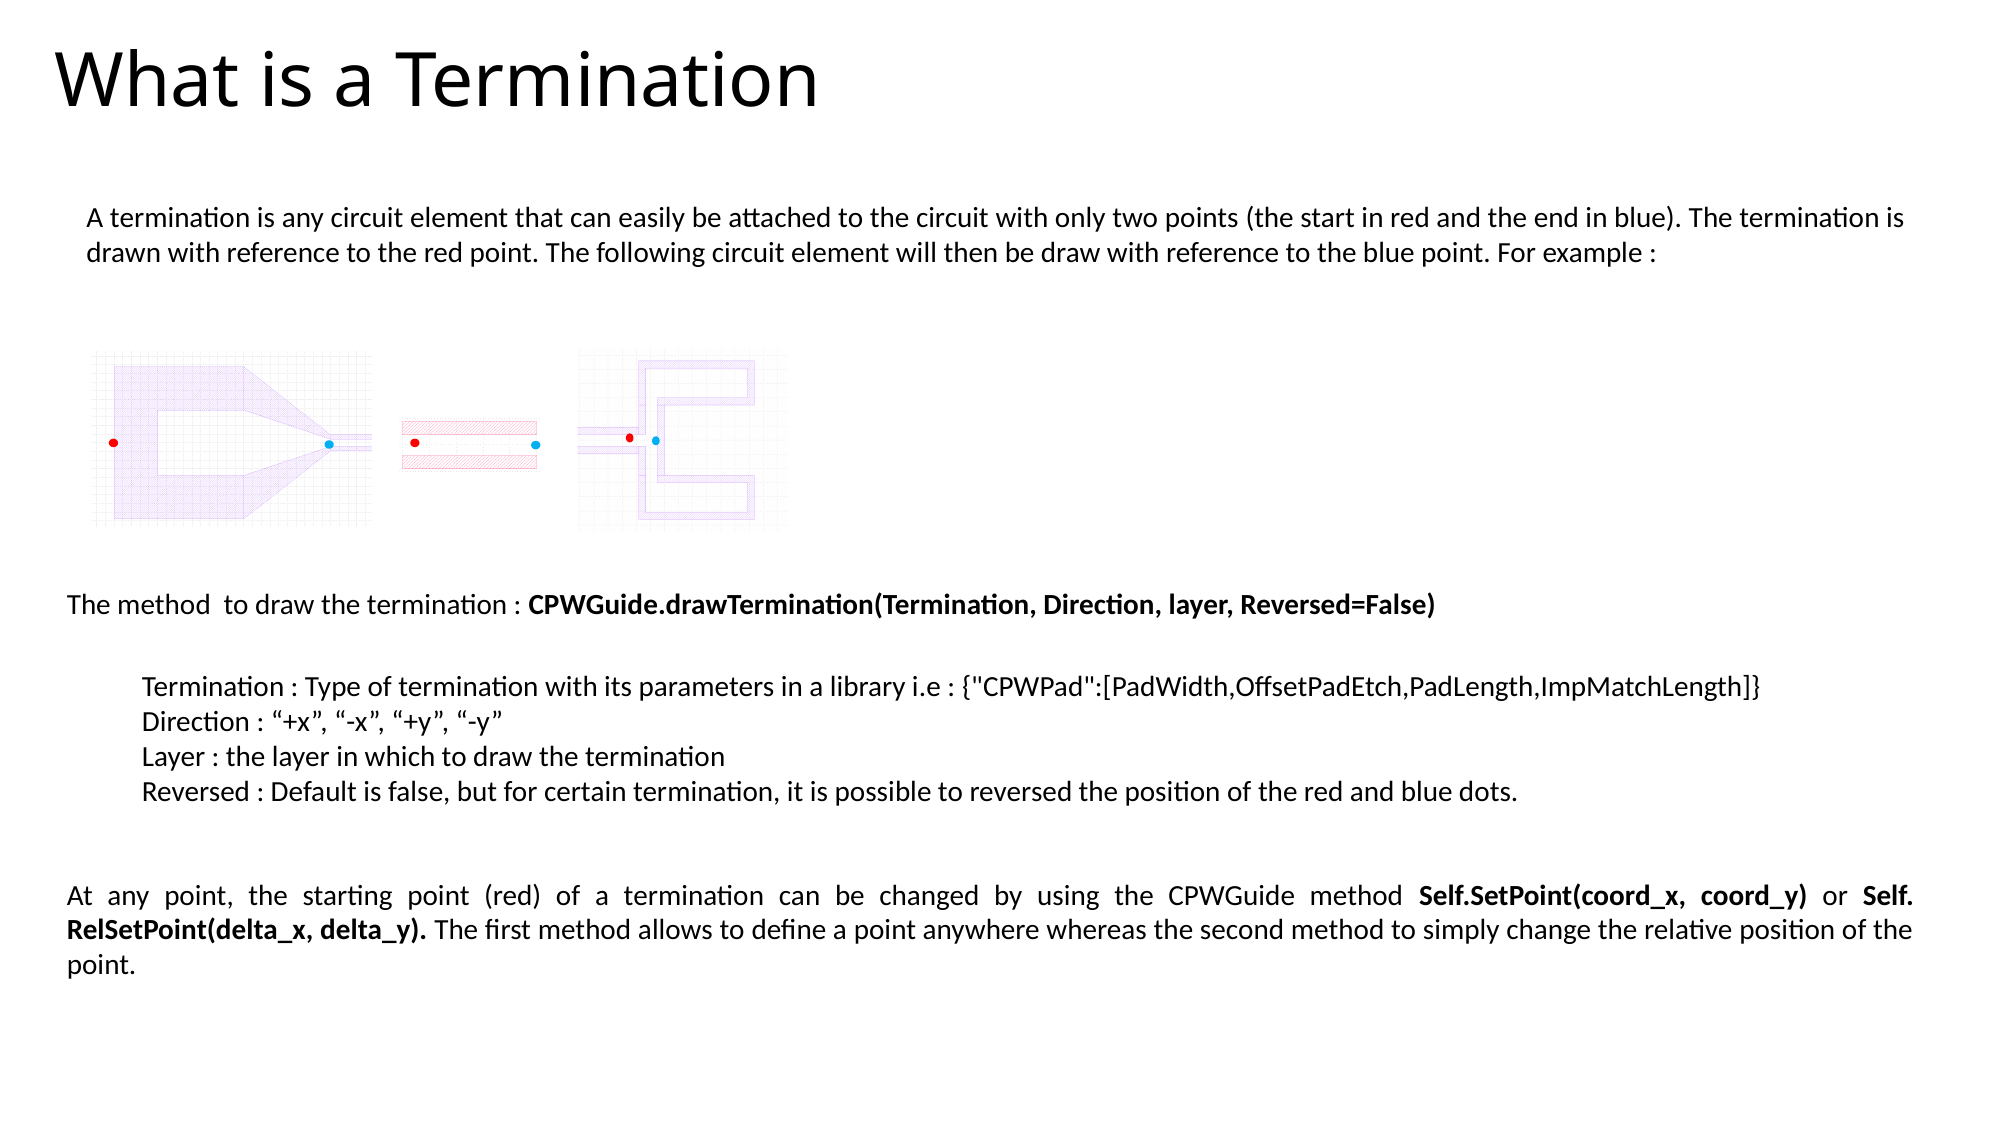

# What is a Termination
A termination is any circuit element that can easily be attached to the circuit with only two points (the start in red and the end in blue). The termination is drawn with reference to the red point. The following circuit element will then be draw with reference to the blue point. For example :
The method to draw the termination : CPWGuide.drawTermination(Termination, Direction, layer, Reversed=False)
Termination : Type of termination with its parameters in a library i.e : {"CPWPad":[PadWidth,OffsetPadEtch,PadLength,ImpMatchLength]}
Direction : “+x”, “-x”, “+y”, “-y”
Layer : the layer in which to draw the termination
Reversed : Default is false, but for certain termination, it is possible to reversed the position of the red and blue dots.
At any point, the starting point (red) of a termination can be changed by using the CPWGuide method Self.SetPoint(coord_x, coord_y) or Self. RelSetPoint(delta_x, delta_y). The first method allows to define a point anywhere whereas the second method to simply change the relative position of the point.